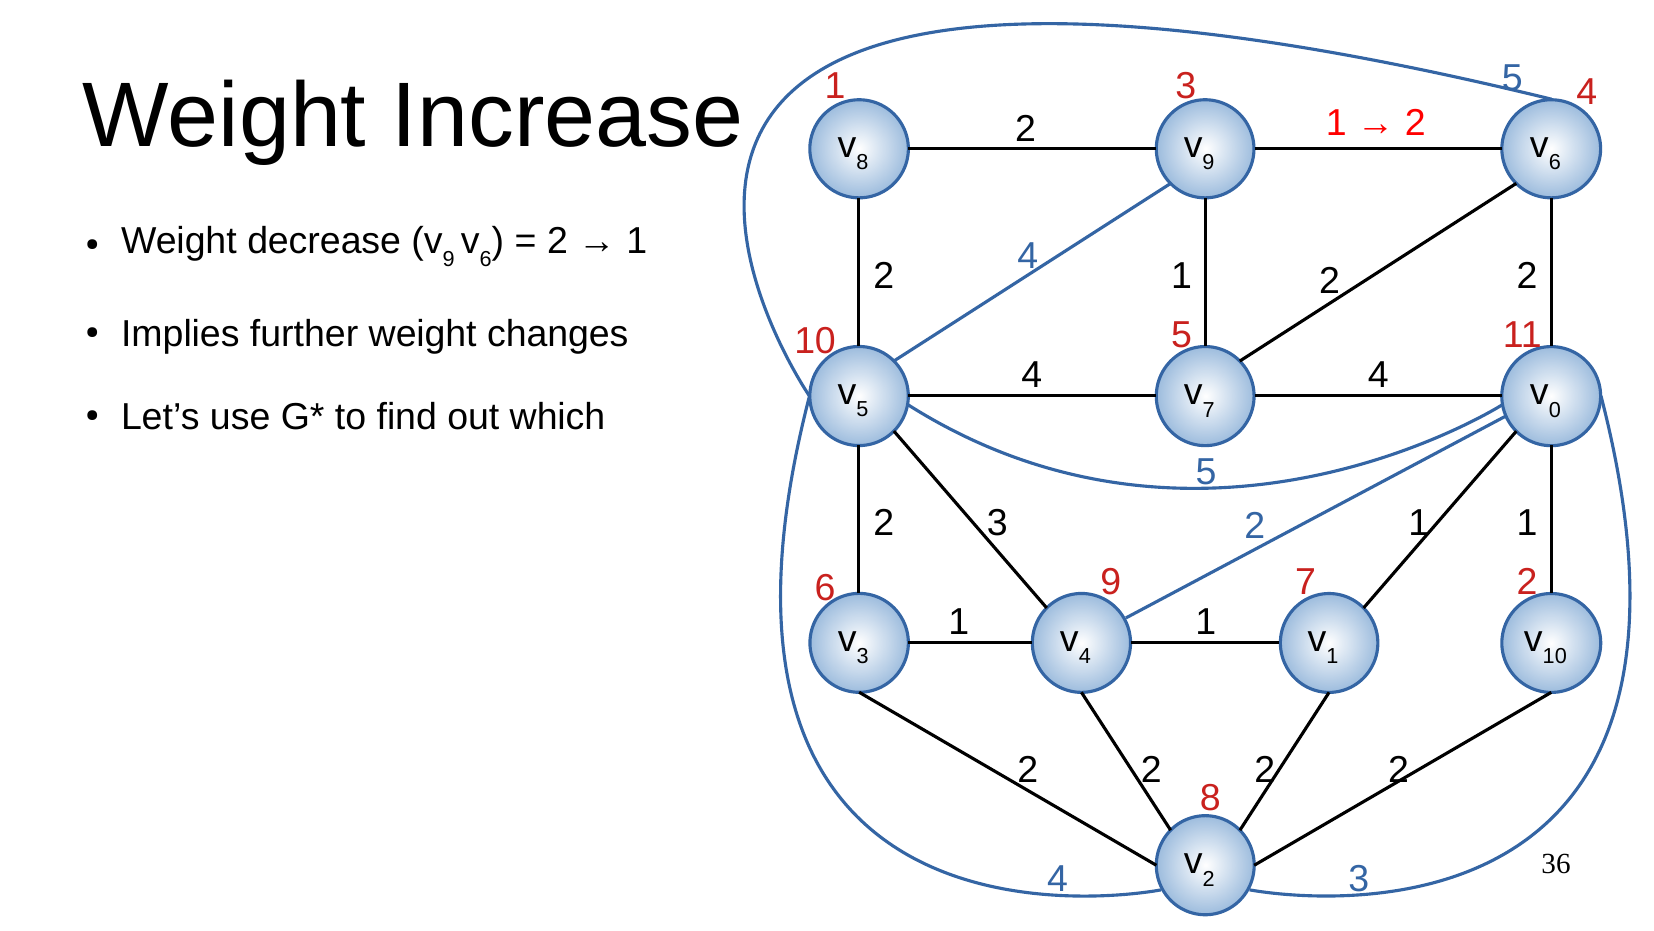

# Weight Increase
5
1
3
4
1 → 2
v8
v9
v6
2
Weight decrease (v9 v6) = 2 → 1
Implies further weight changes
Let’s use G* to find out which
4
2
1
2
2
5
11
10
4
4
v5
v7
v0
5
2
3
1
1
2
9
7
2
6
1
1
v3
v4
v1
v10
2
2
2
2
8
v2
36
4
3